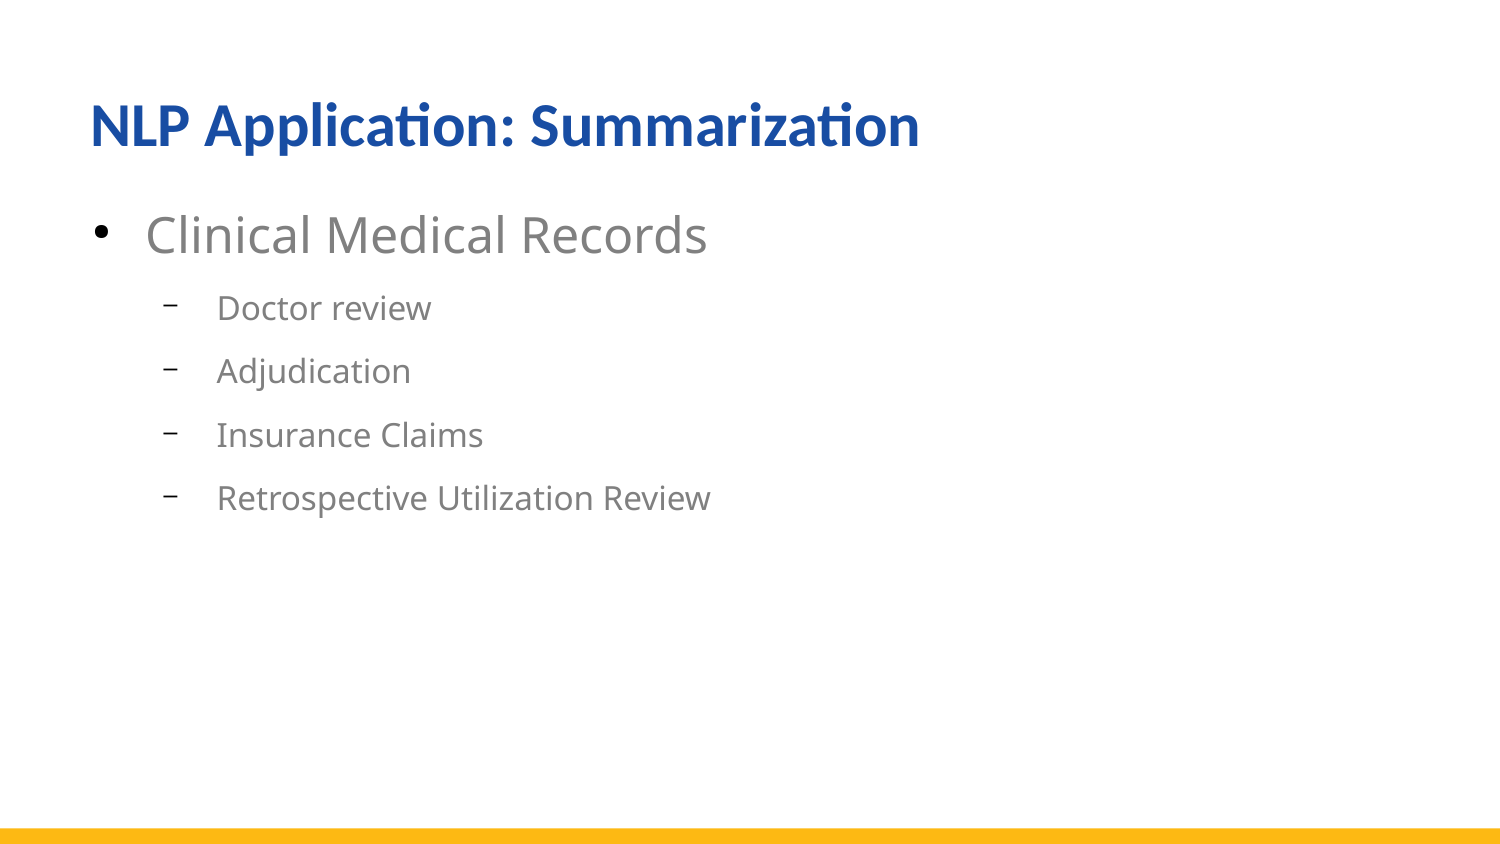

# NLP Application: Summarization
Clinical Medical Records
Doctor review
Adjudication
Insurance Claims
Retrospective Utilization Review